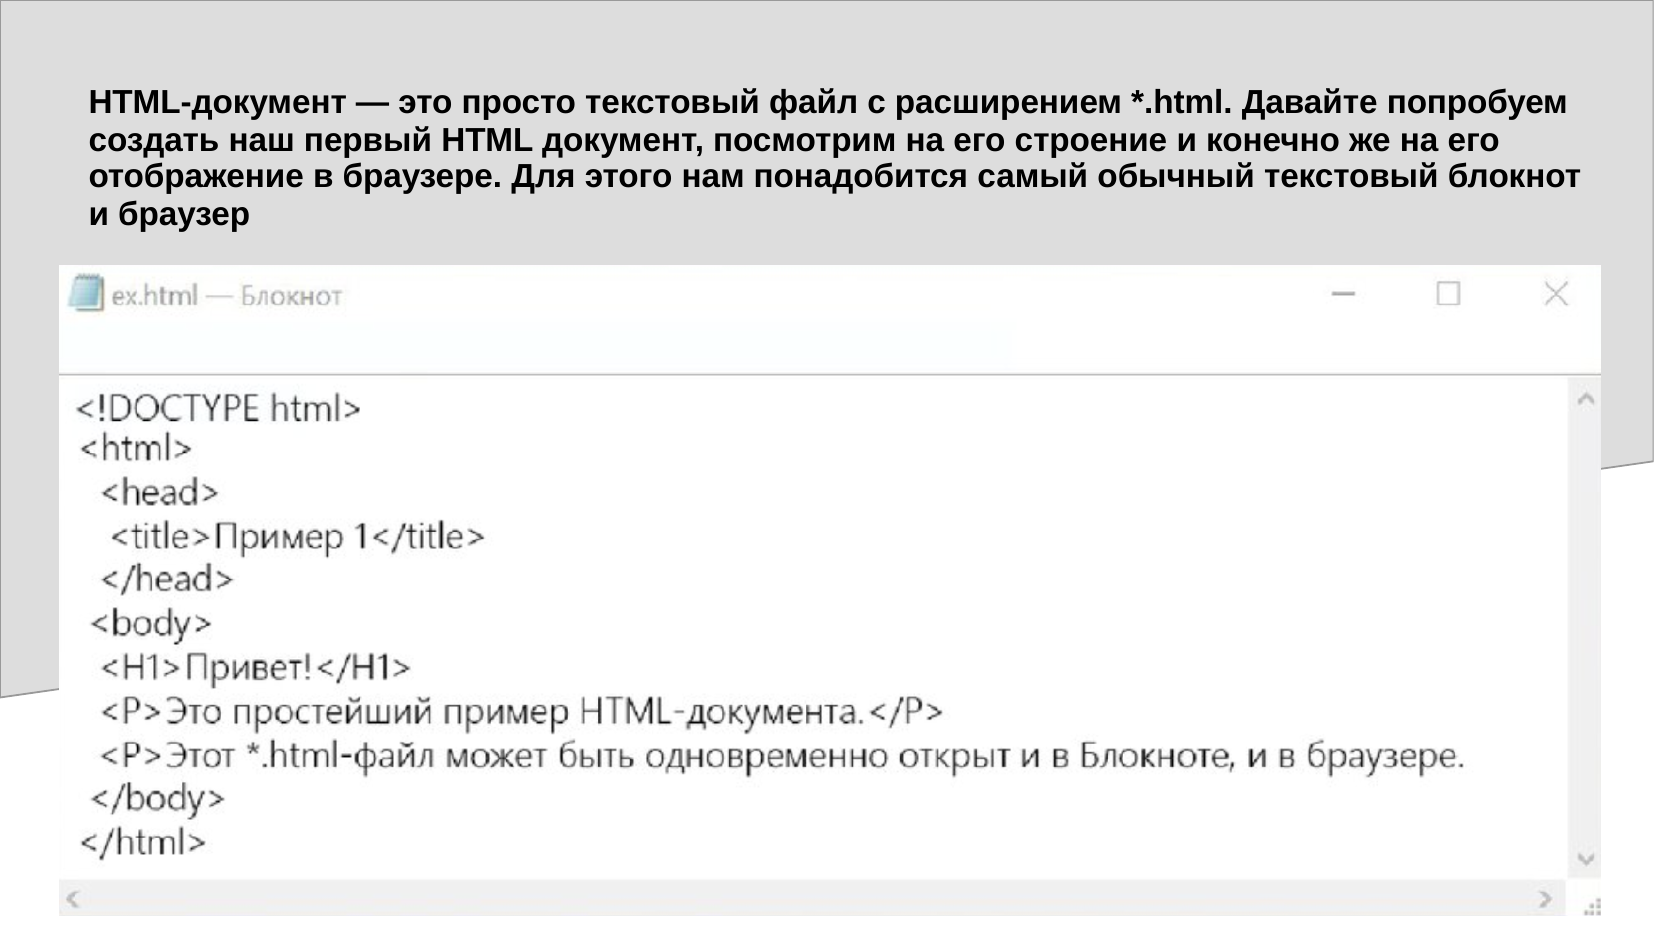

# HTML-документ — это просто текстовый файл с расширением *.html. Давайте попробуем создать наш первый HTML документ, посмотрим на его строение и конечно же на его отображение в браузере. Для этого нам понадобится самый обычный текстовый блокнот и браузер